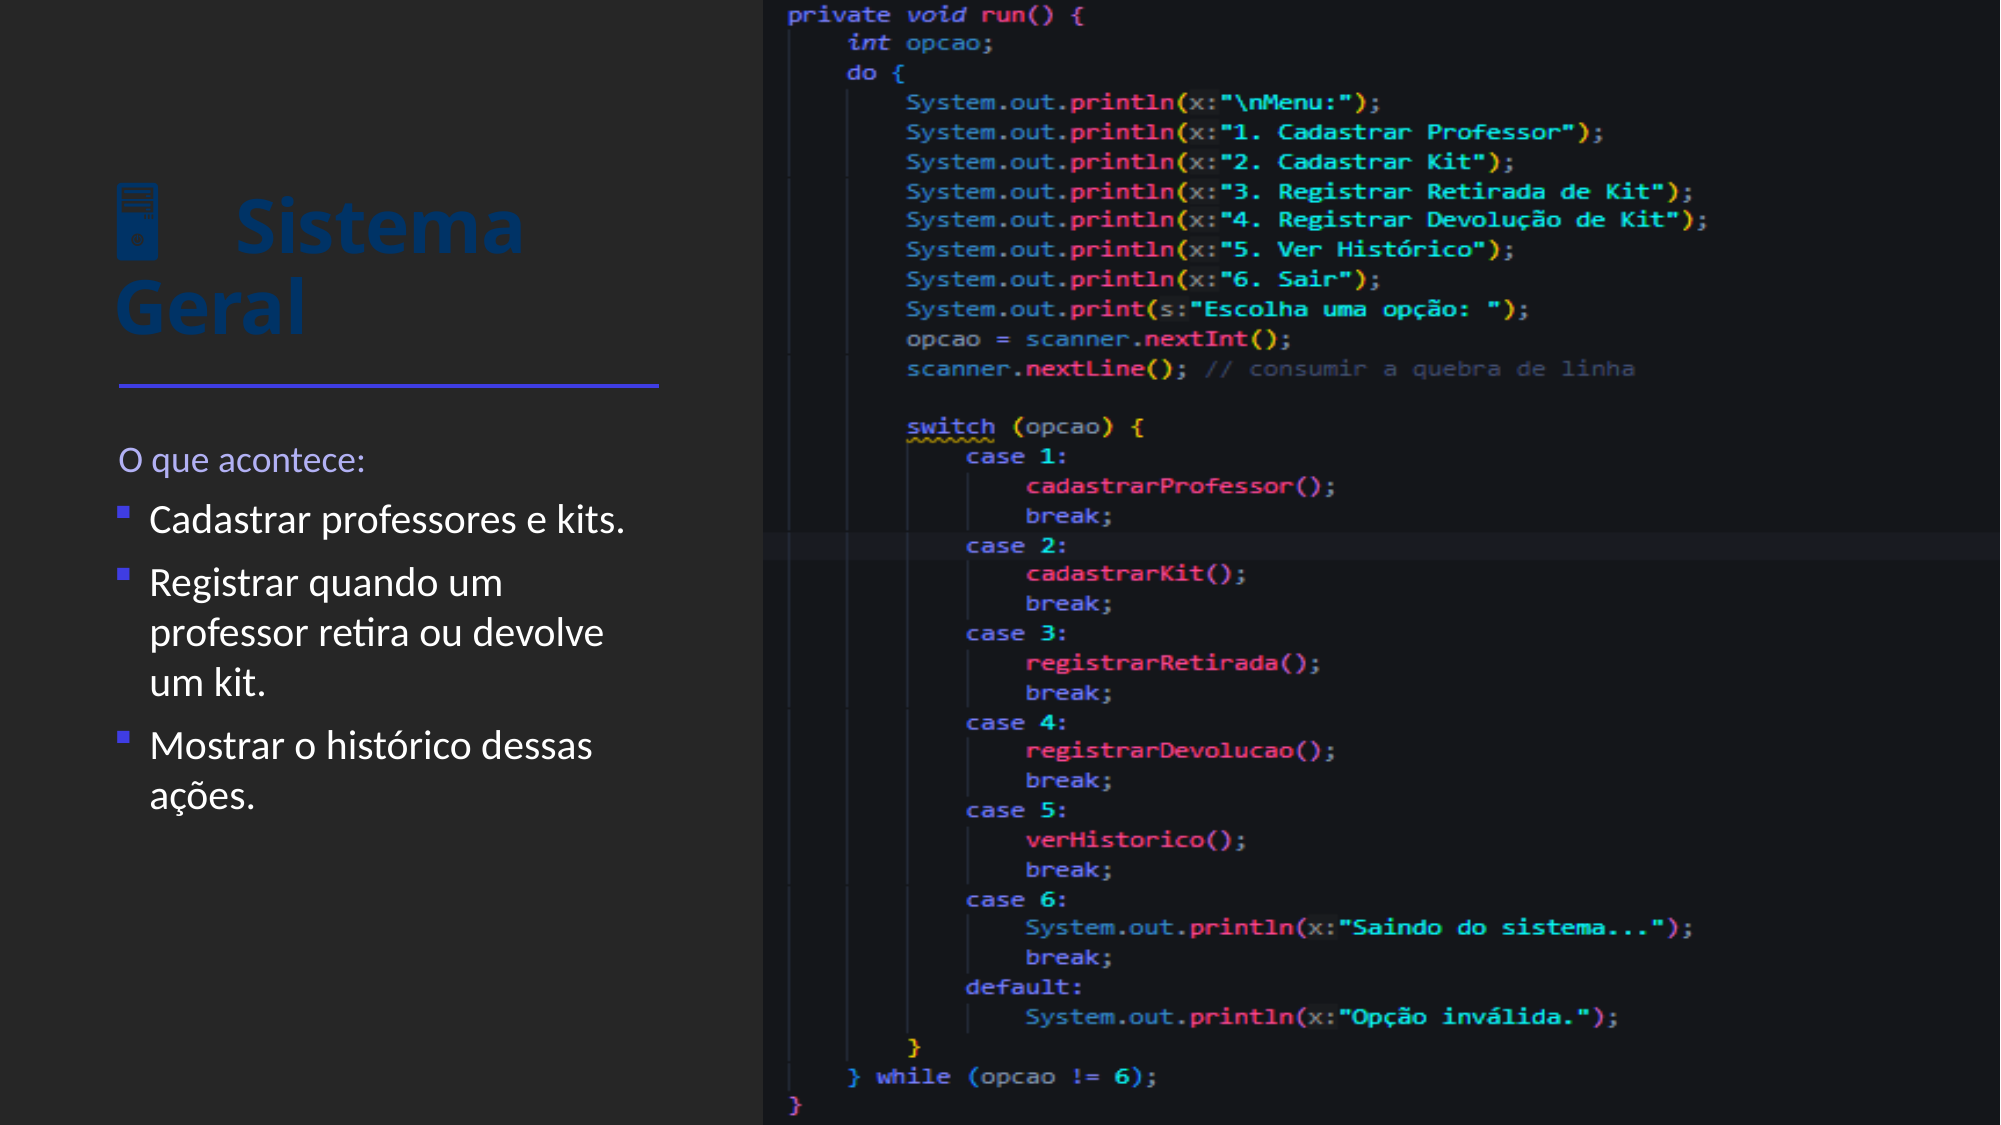

# 🖥️ Sistema Geral
O que acontece:
Cadastrar professores e kits.
Registrar quando um professor retira ou devolve um kit.
Mostrar o histórico dessas ações.